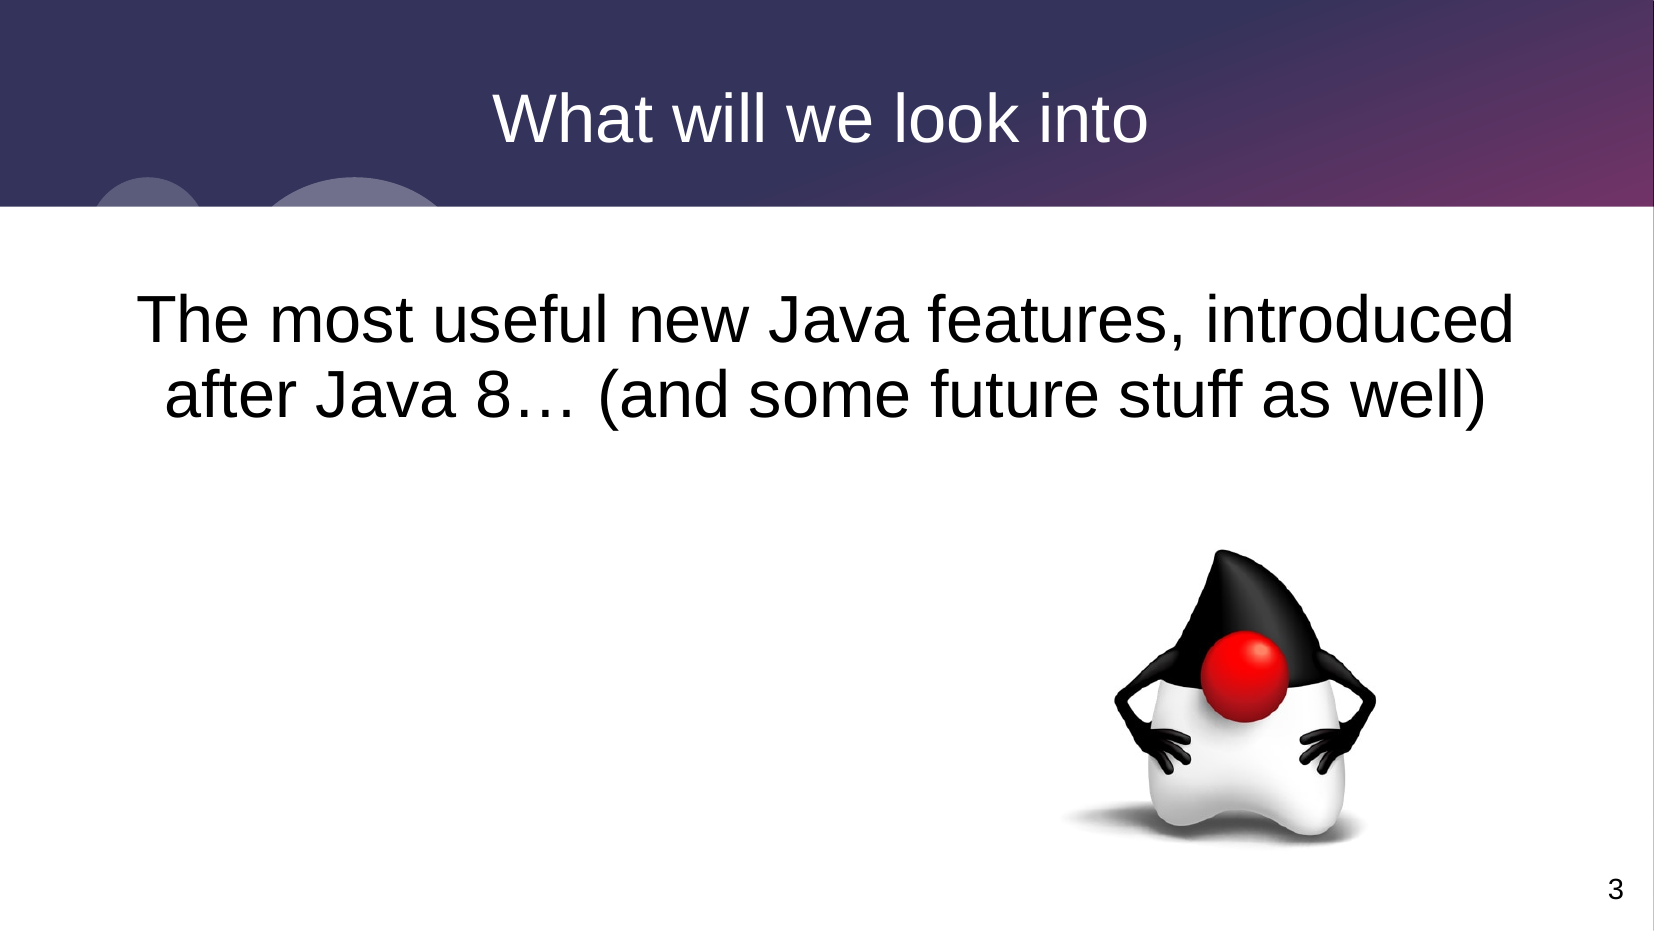

# What will we look into
The most useful new Java features, introduced after Java 8… (and some future stuff as well)